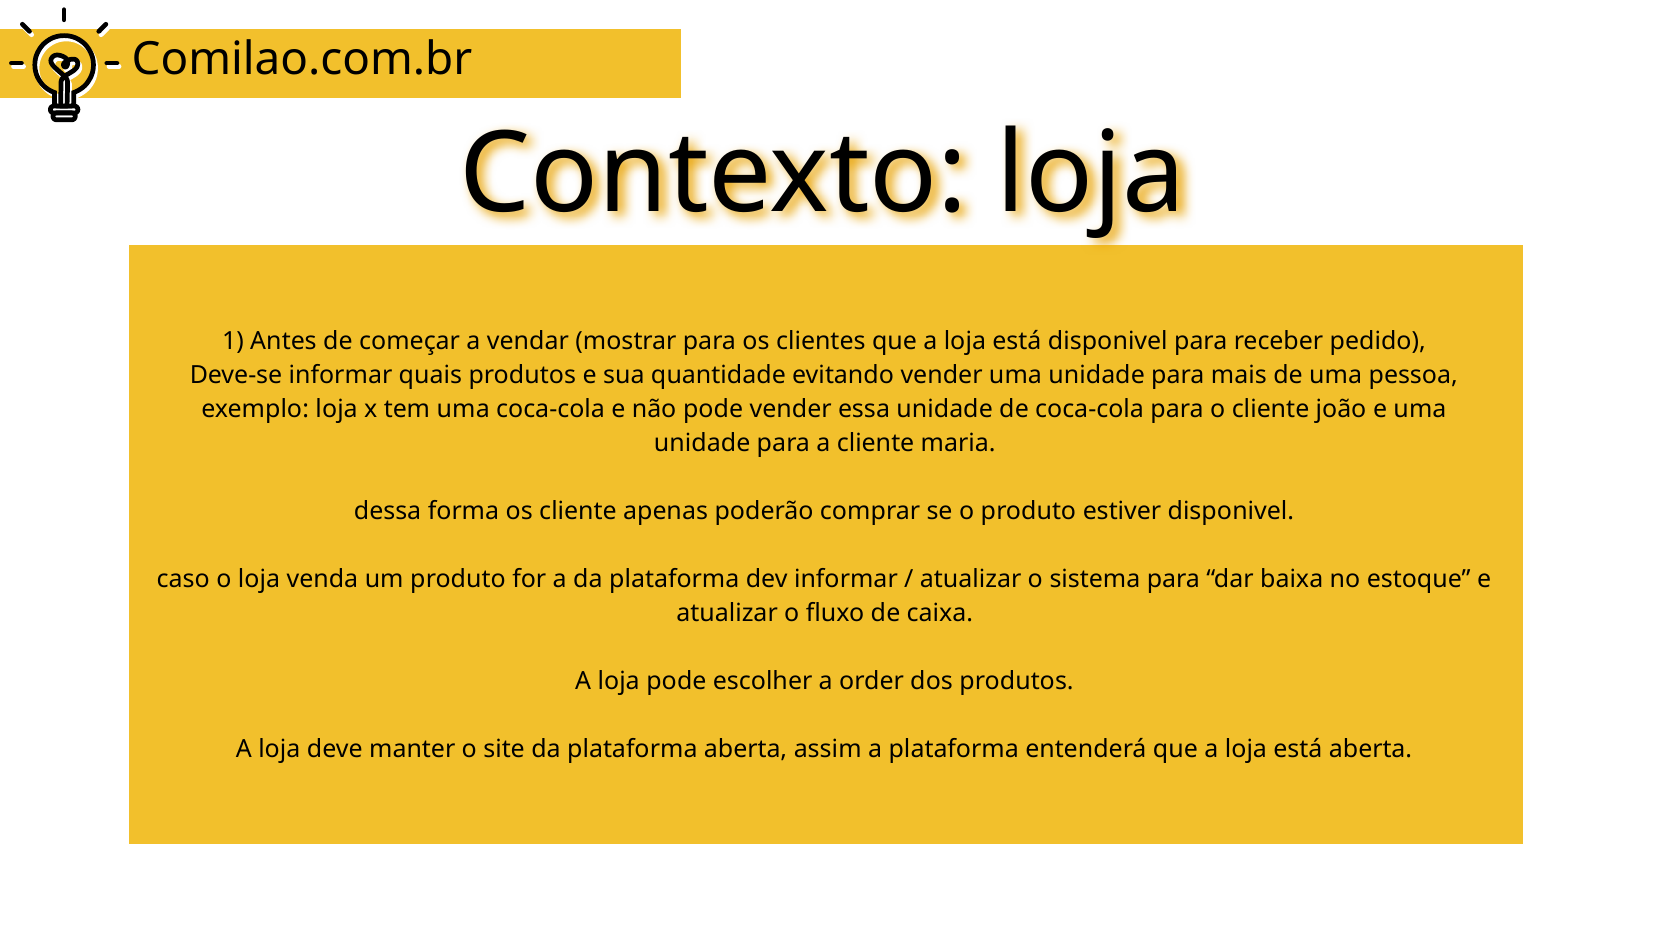

# Comilao.com.br
Contexto: loja
1) Antes de começar a vendar (mostrar para os clientes que a loja está disponivel para receber pedido),
Deve-se informar quais produtos e sua quantidade evitando vender uma unidade para mais de uma pessoa, exemplo: loja x tem uma coca-cola e não pode vender essa unidade de coca-cola para o cliente joão e uma unidade para a cliente maria.
dessa forma os cliente apenas poderão comprar se o produto estiver disponivel.
caso o loja venda um produto for a da plataforma dev informar / atualizar o sistema para “dar baixa no estoque” e atualizar o fluxo de caixa.
A loja pode escolher a order dos produtos.
A loja deve manter o site da plataforma aberta, assim a plataforma entenderá que a loja está aberta.